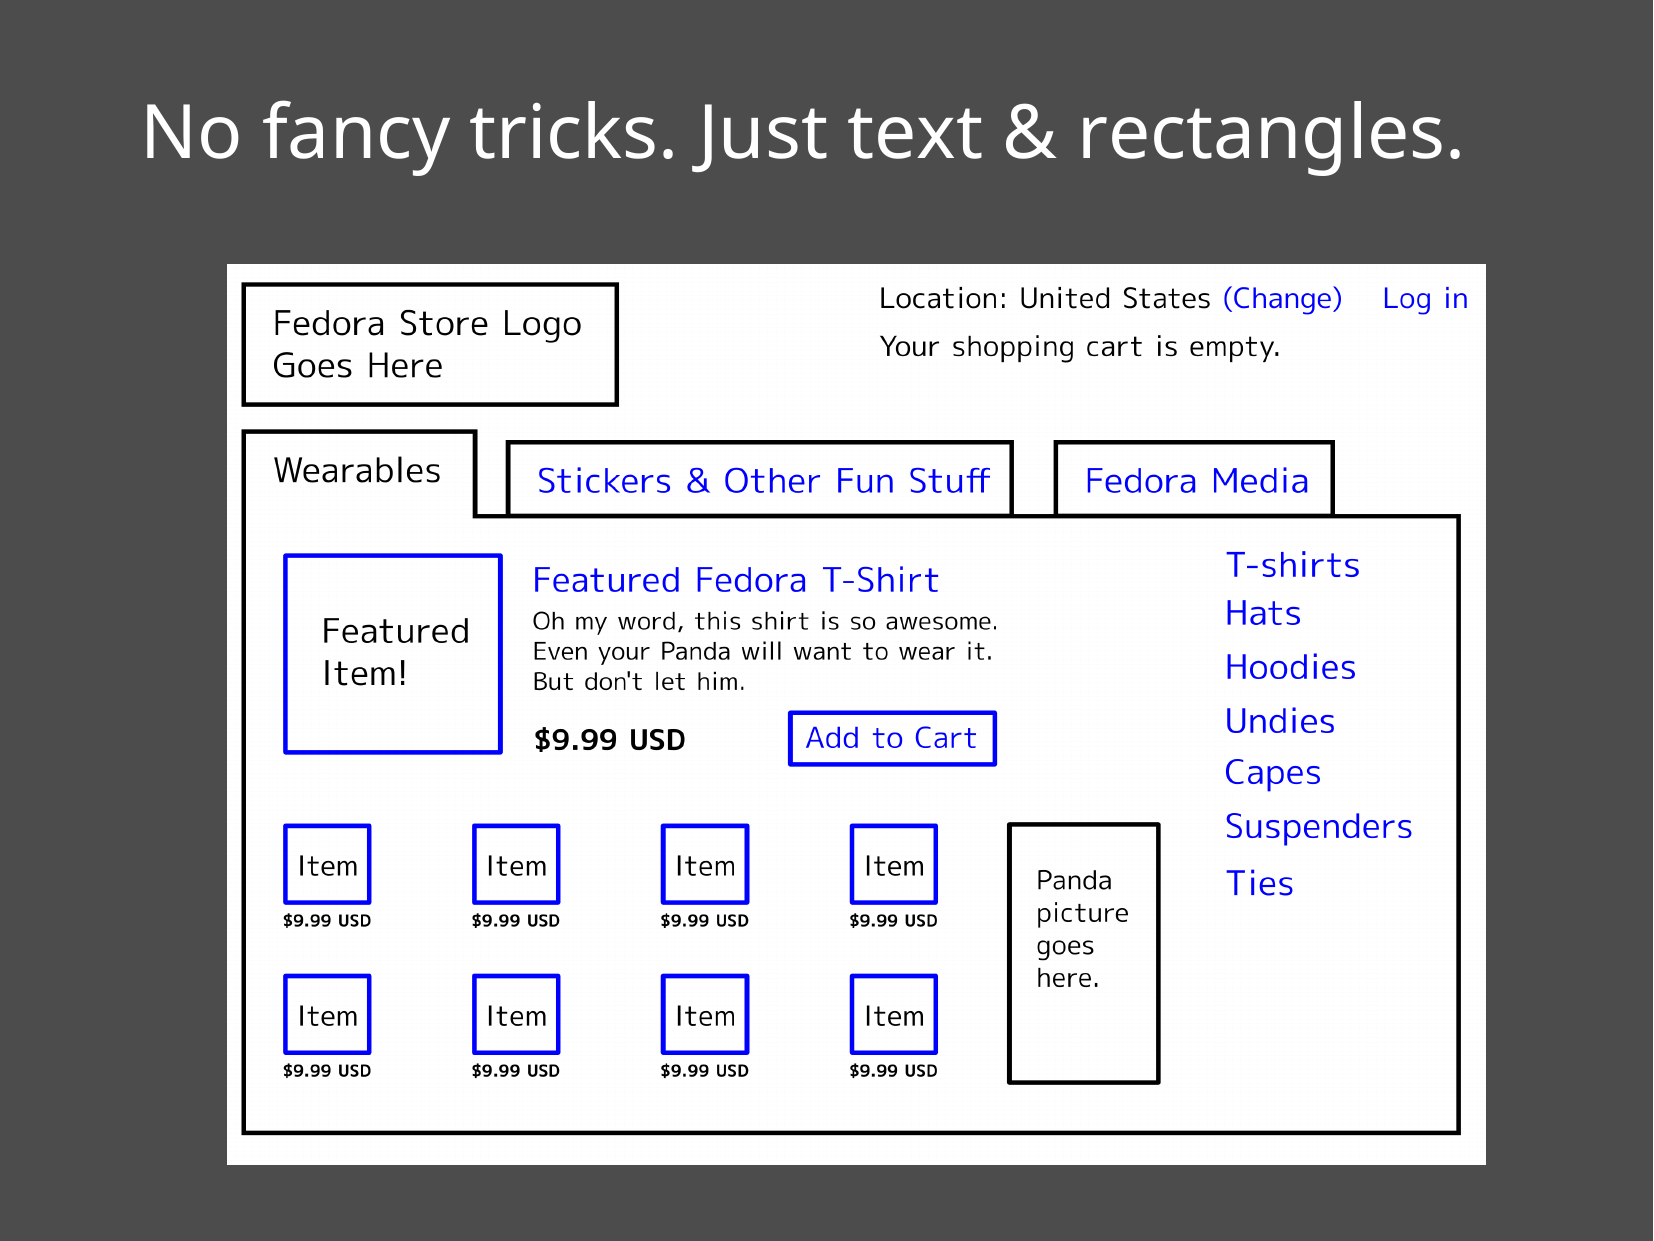

# No fancy tricks. Just text & rectangles.